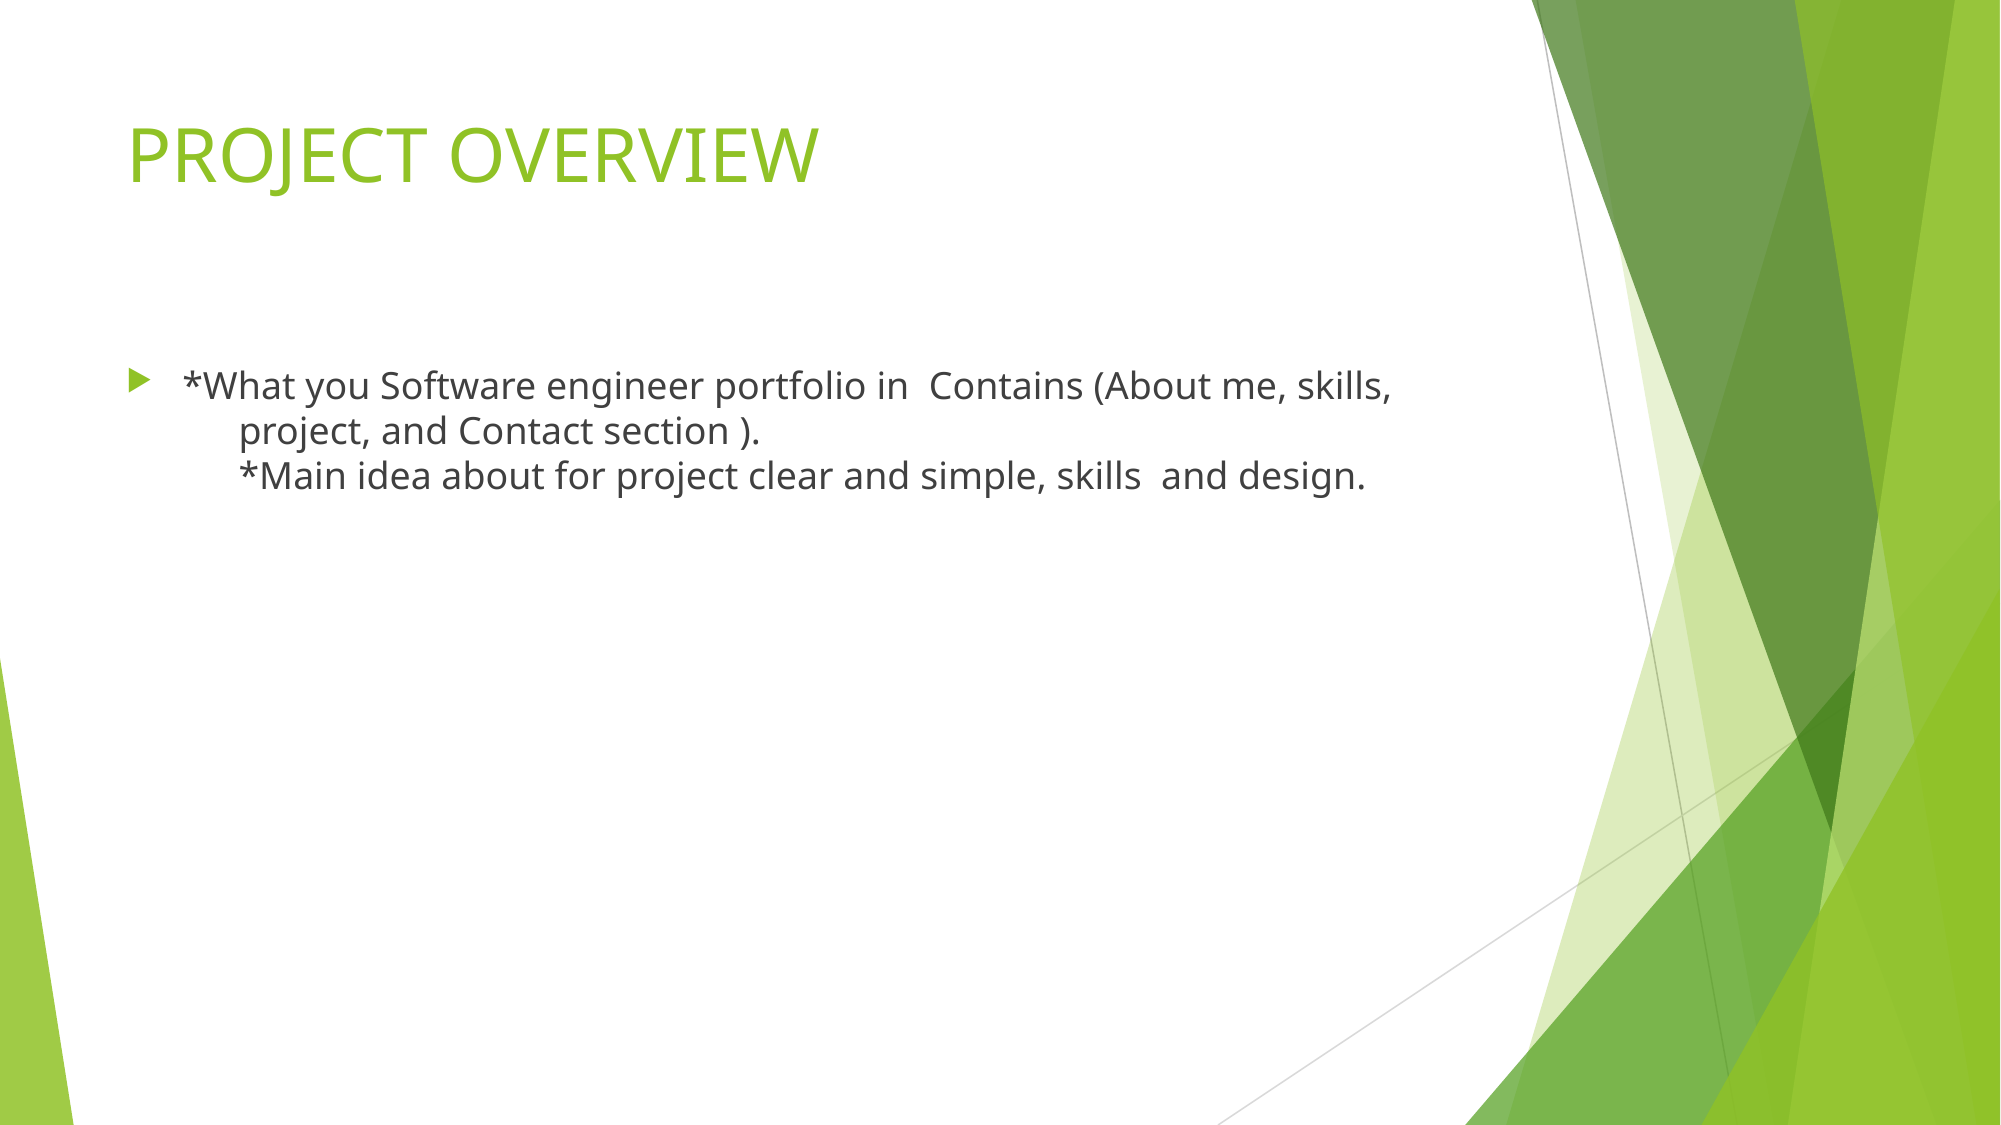

# PROJECT OVERVIEW
*What you Software engineer portfolio in Contains (About me, skills, project, and Contact section ). *Main idea about for project clear and simple, skills and design.